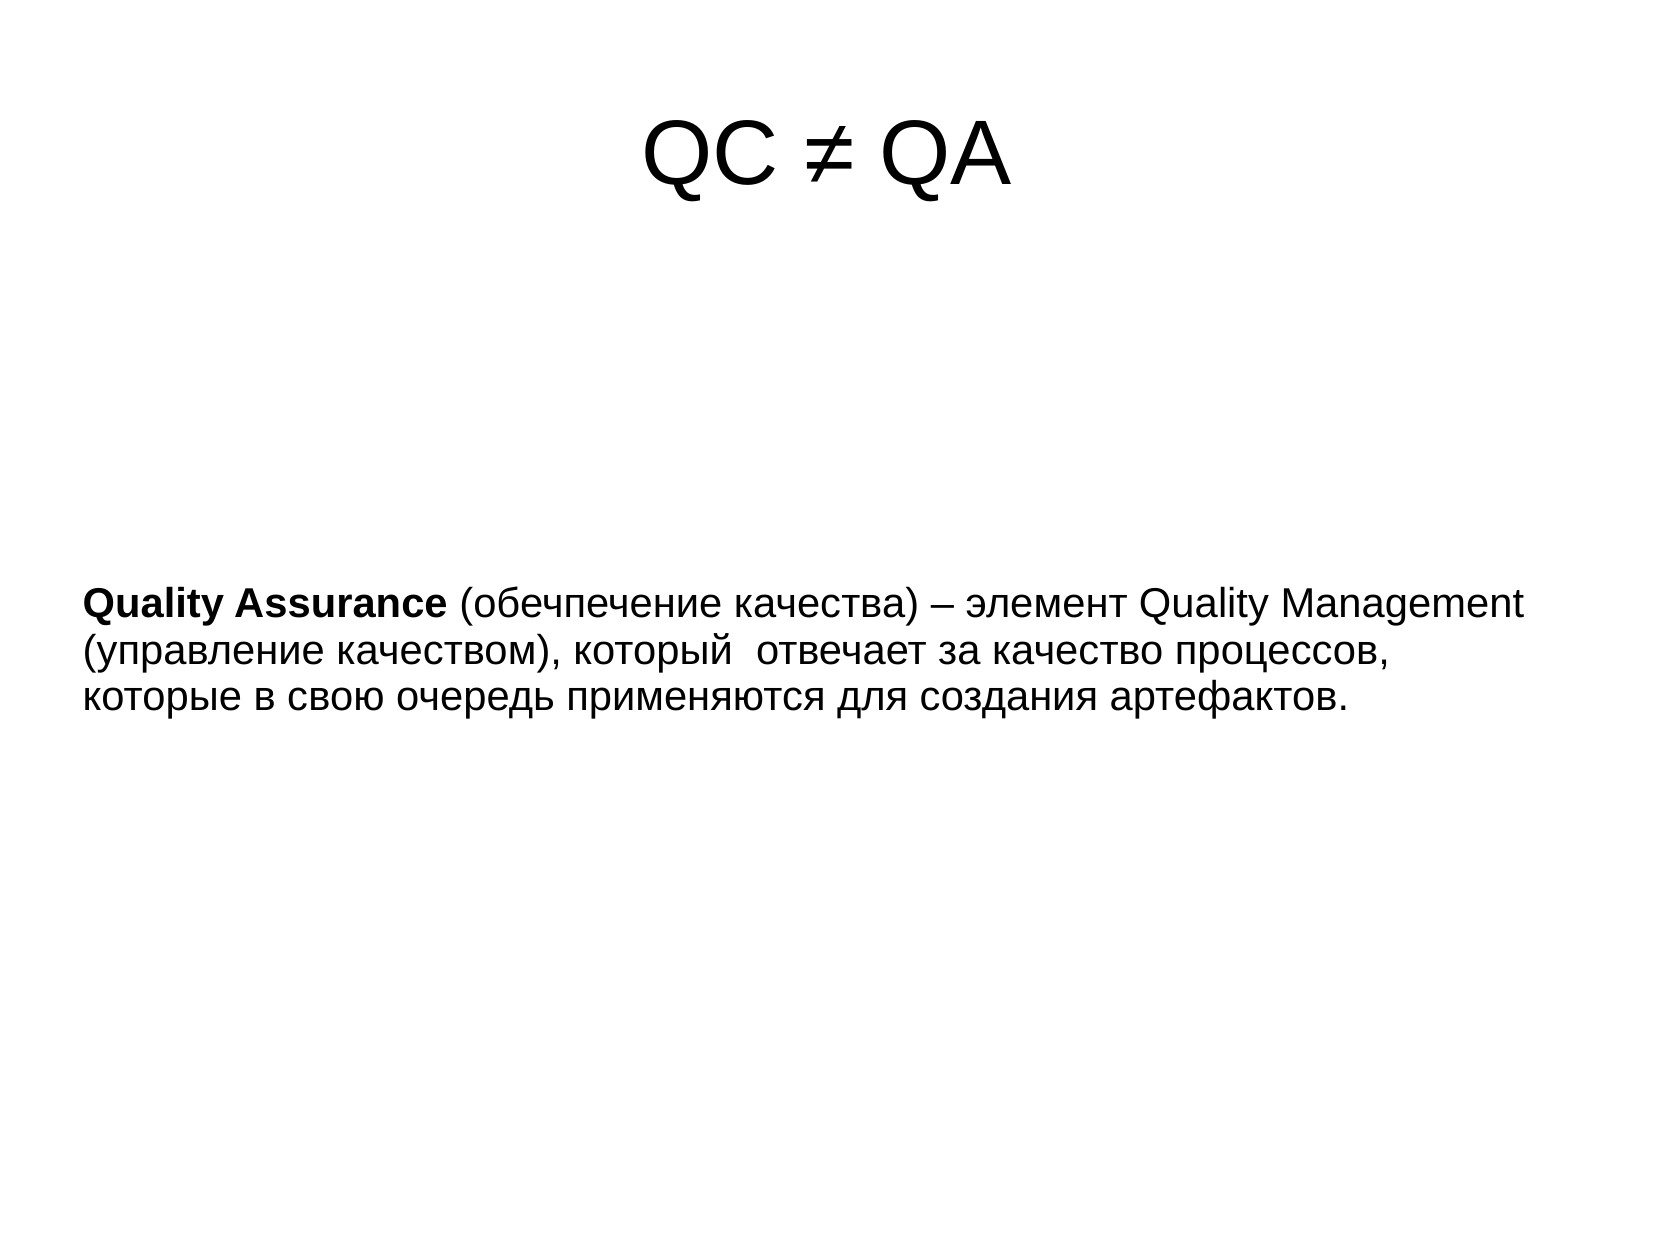

# QC ≠ QA
Quality Assurance (обечпечение качества) – элемент Quality Management (управление качеством), который отвечает за качество процессов, которые в свою очередь применяются для создания артефактов.